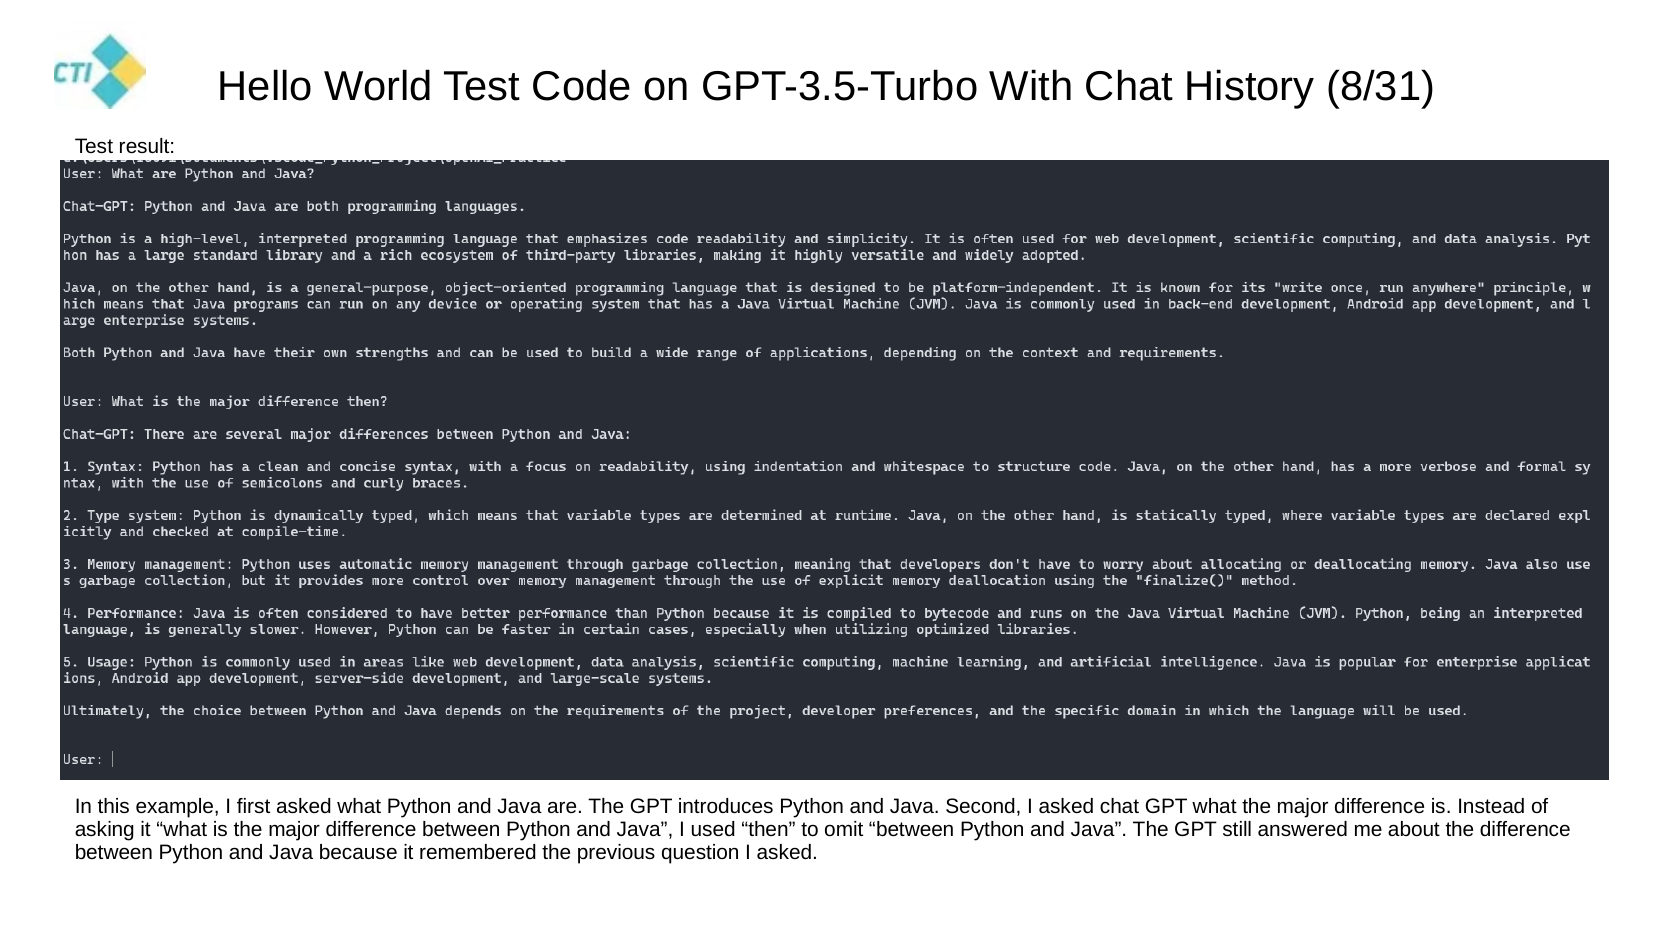

# Hello World Test Code on GPT-3.5-Turbo With Chat History (8/31)
Test result:
In this example, I first asked what Python and Java are. The GPT introduces Python and Java. Second, I asked chat GPT what the major difference is. Instead of asking it “what is the major difference between Python and Java”, I used “then” to omit “between Python and Java”. The GPT still answered me about the difference between Python and Java because it remembered the previous question I asked.